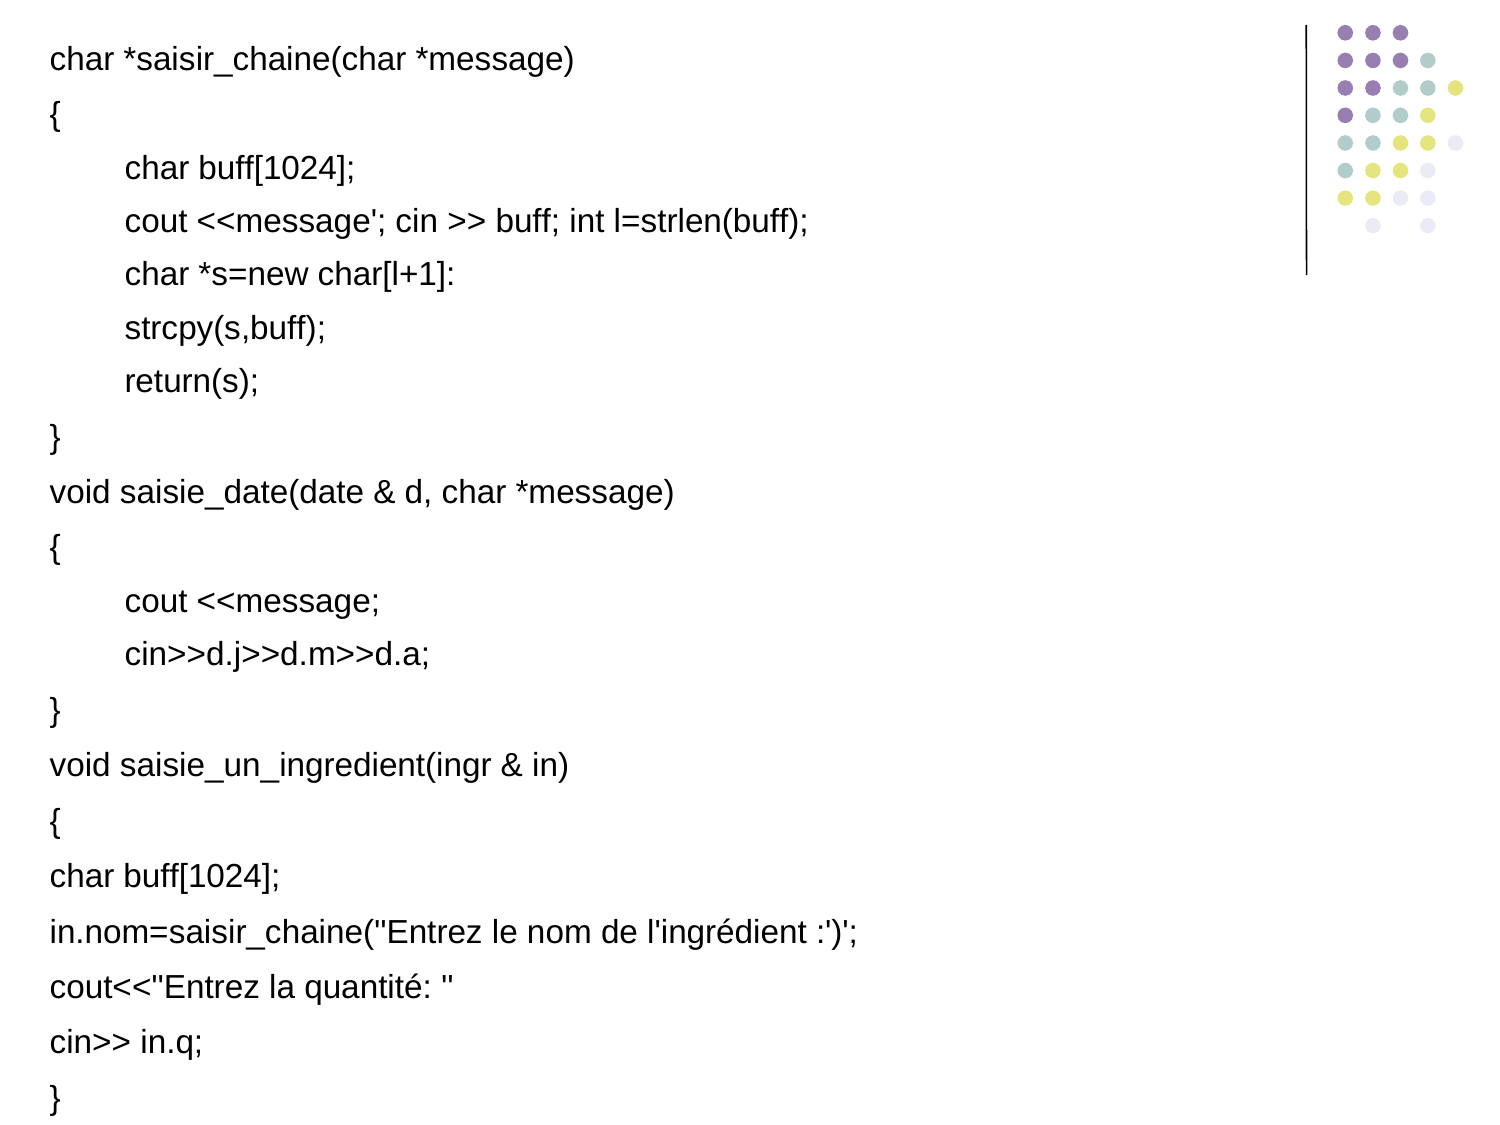

# char *saisir_chaine(char *message)
{
char buff[1024];
cout <<message'; cin >> buff; int l=strlen(buff);
char *s=new char[l+1]:
strcpy(s,buff);
return(s);
}
void saisie_date(date & d, char *message)
{
cout <<message;
cin>>d.j>>d.m>>d.a;
}
void saisie_un_ingredient(ingr & in)
{
char buff[1024];
in.nom=saisir_chaine(''Entrez le nom de l'ingrédient :')';
cout<<''Entrez la quantité: ''
cin>> in.q;
}